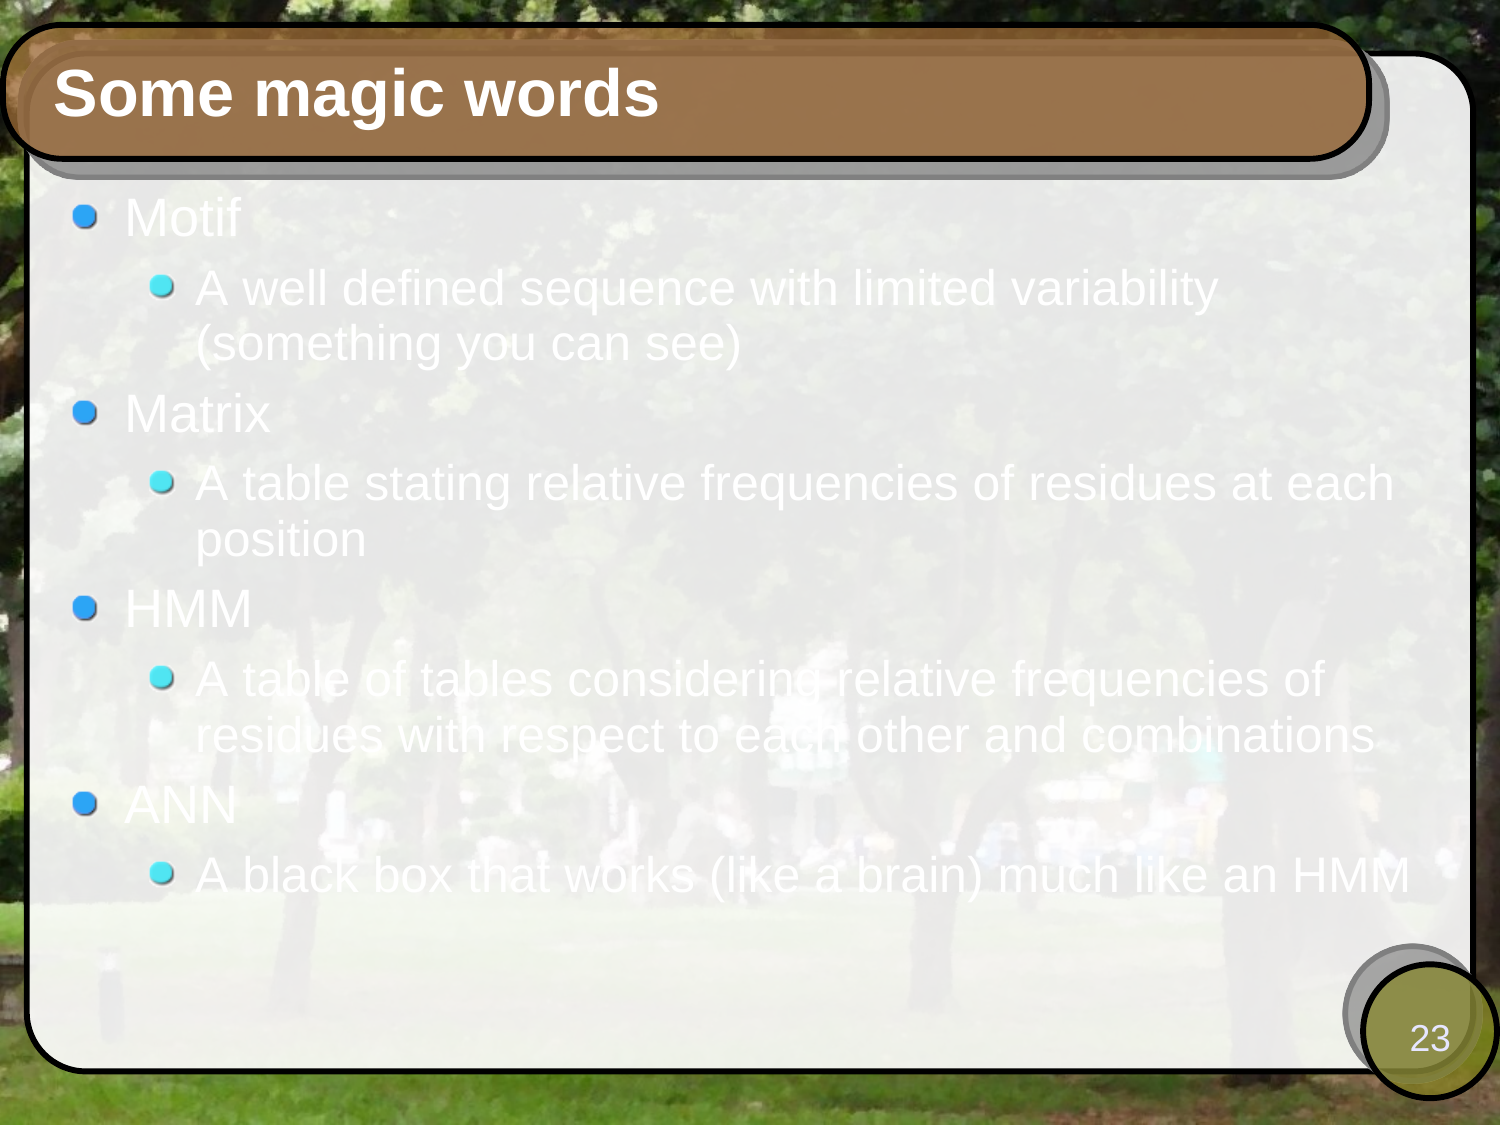

# Some magic words
Motif
A well defined sequence with limited variability (something you can see)
Matrix
A table stating relative frequencies of residues at each position
HMM
A table of tables considering relative frequencies of residues with respect to each other and combinations
ANN
A black box that works (like a brain) much like an HMM
23